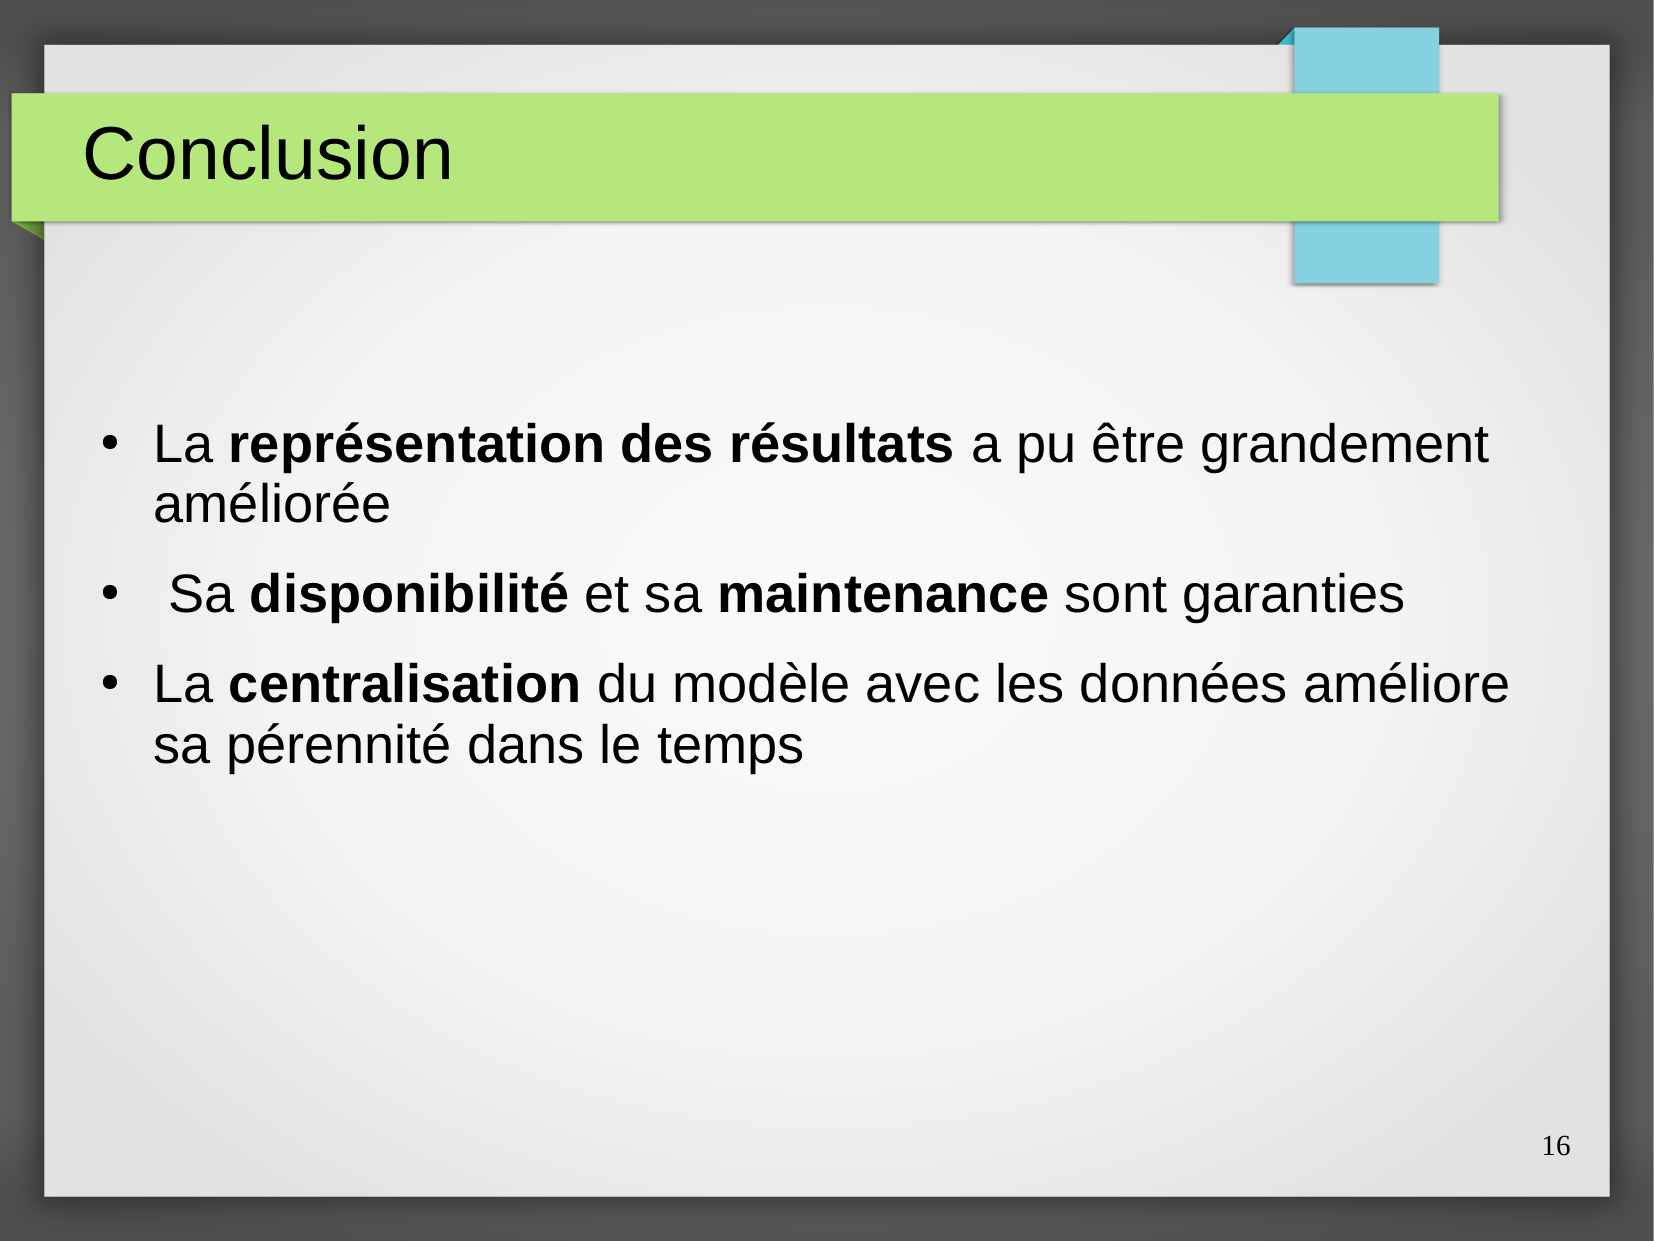

# Conclusion
La représentation des résultats a pu être grandement améliorée
 Sa disponibilité et sa maintenance sont garanties
La centralisation du modèle avec les données améliore sa pérennité dans le temps
16